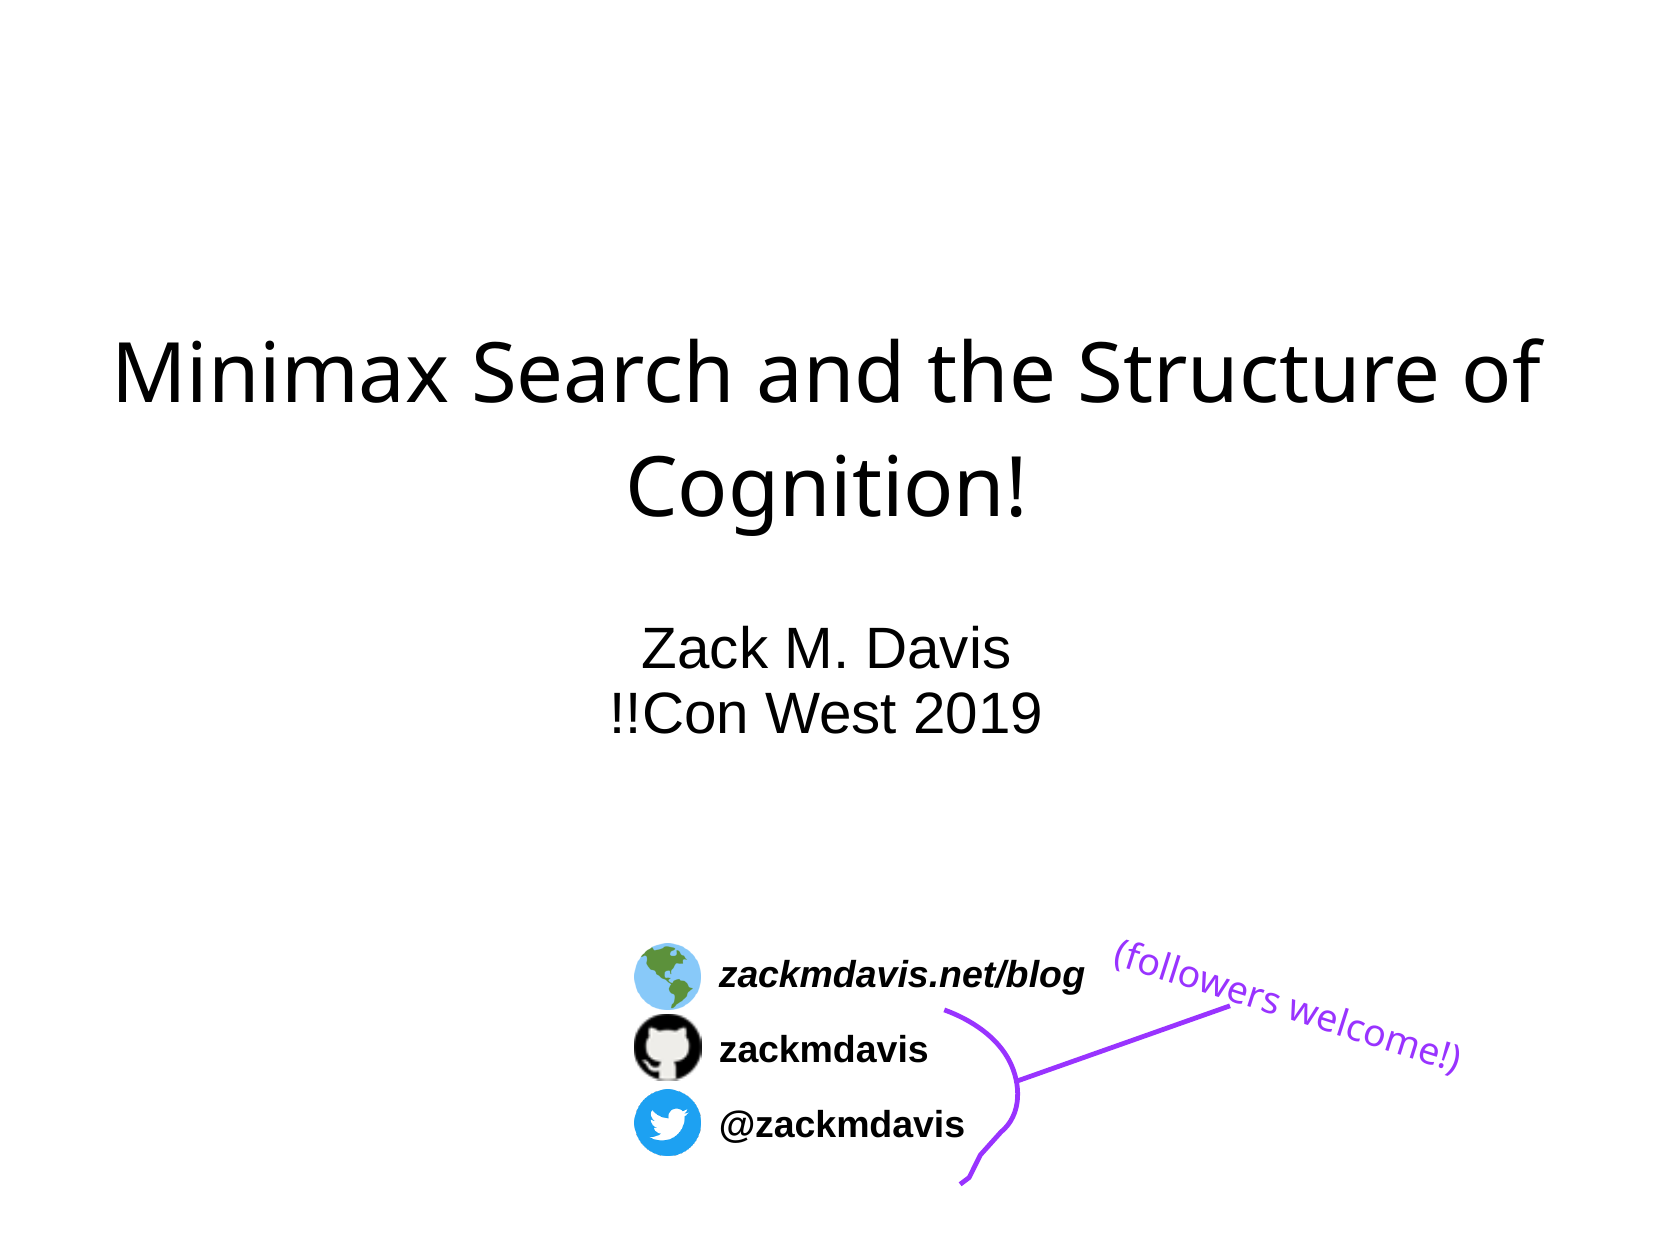

# Minimax Search and the Structure of Cognition!
Zack M. Davis
!!Con West 2019
zackmdavis.net/blog
zackmdavis
@zackmdavis
(followers welcome!)